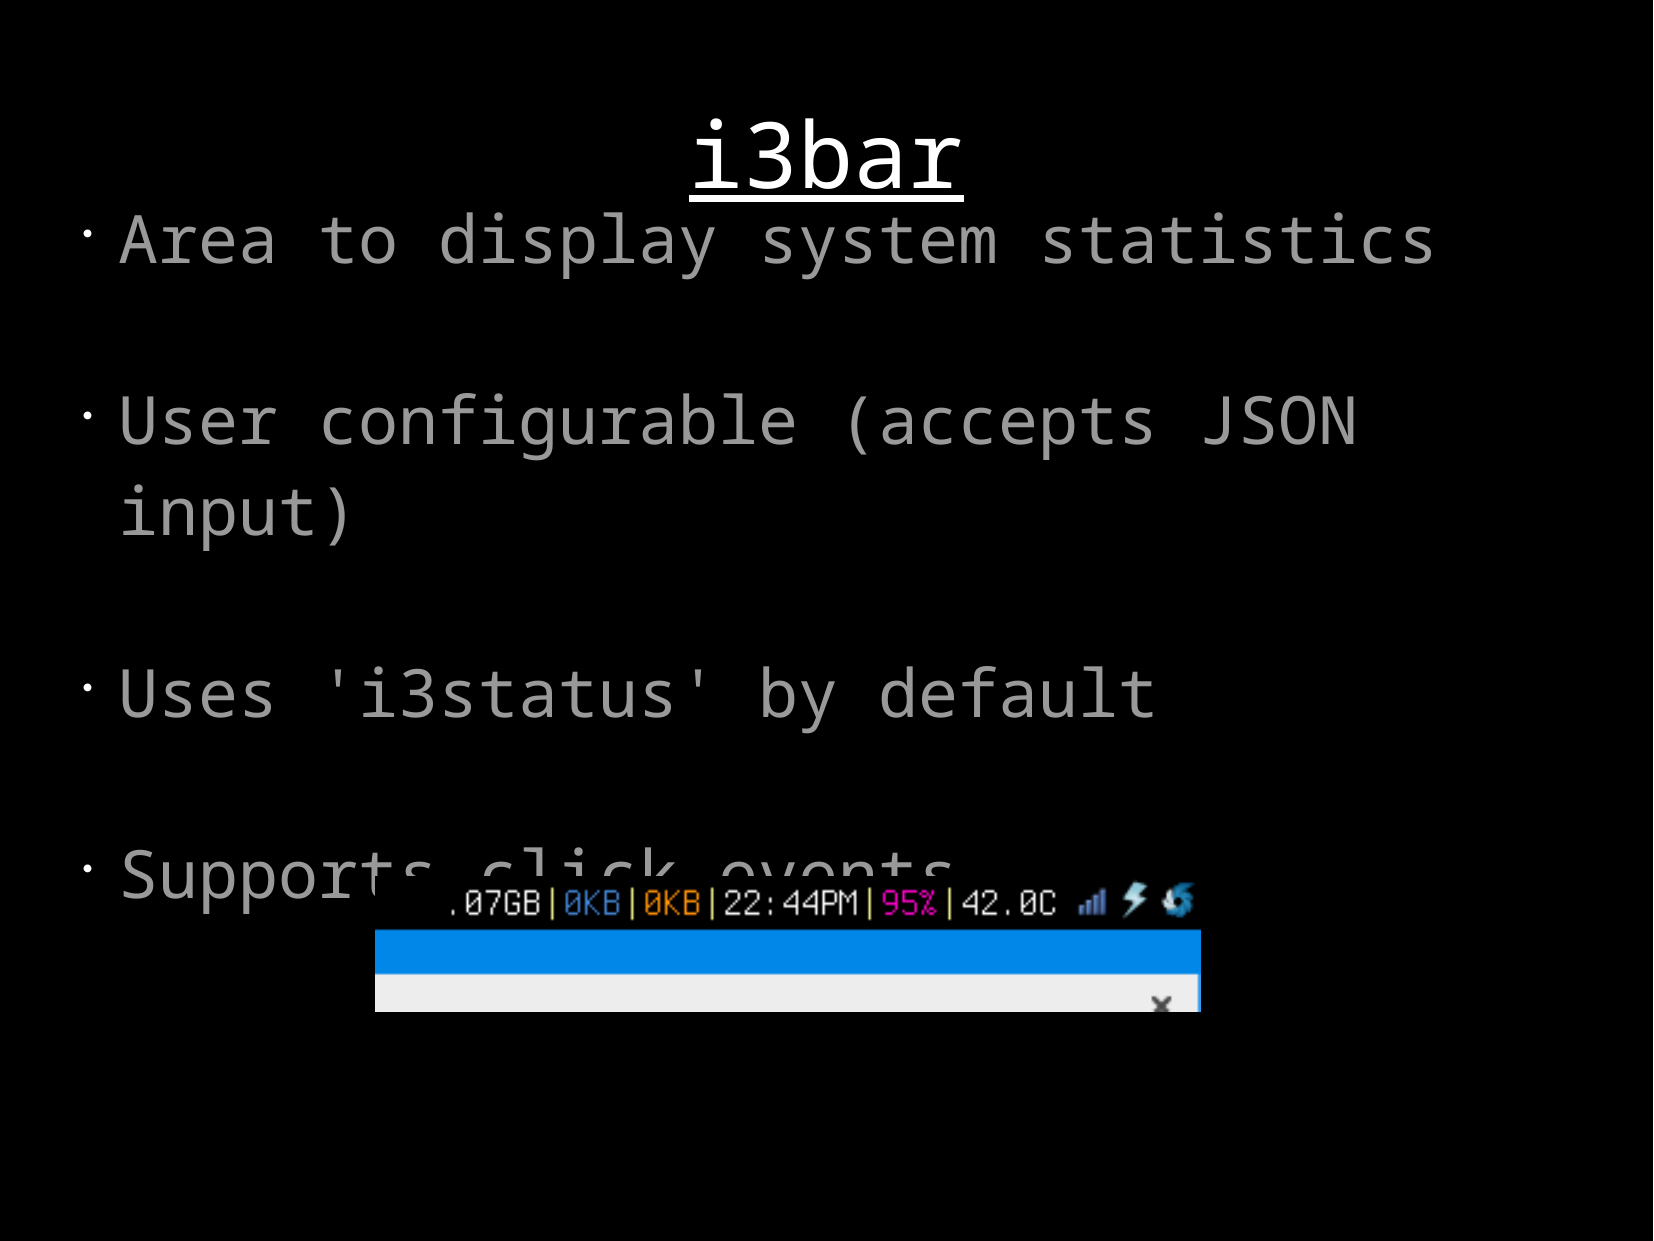

# i3bar
Area to display system statistics
User configurable (accepts JSON input)
Uses 'i3status' by default
Supports click events